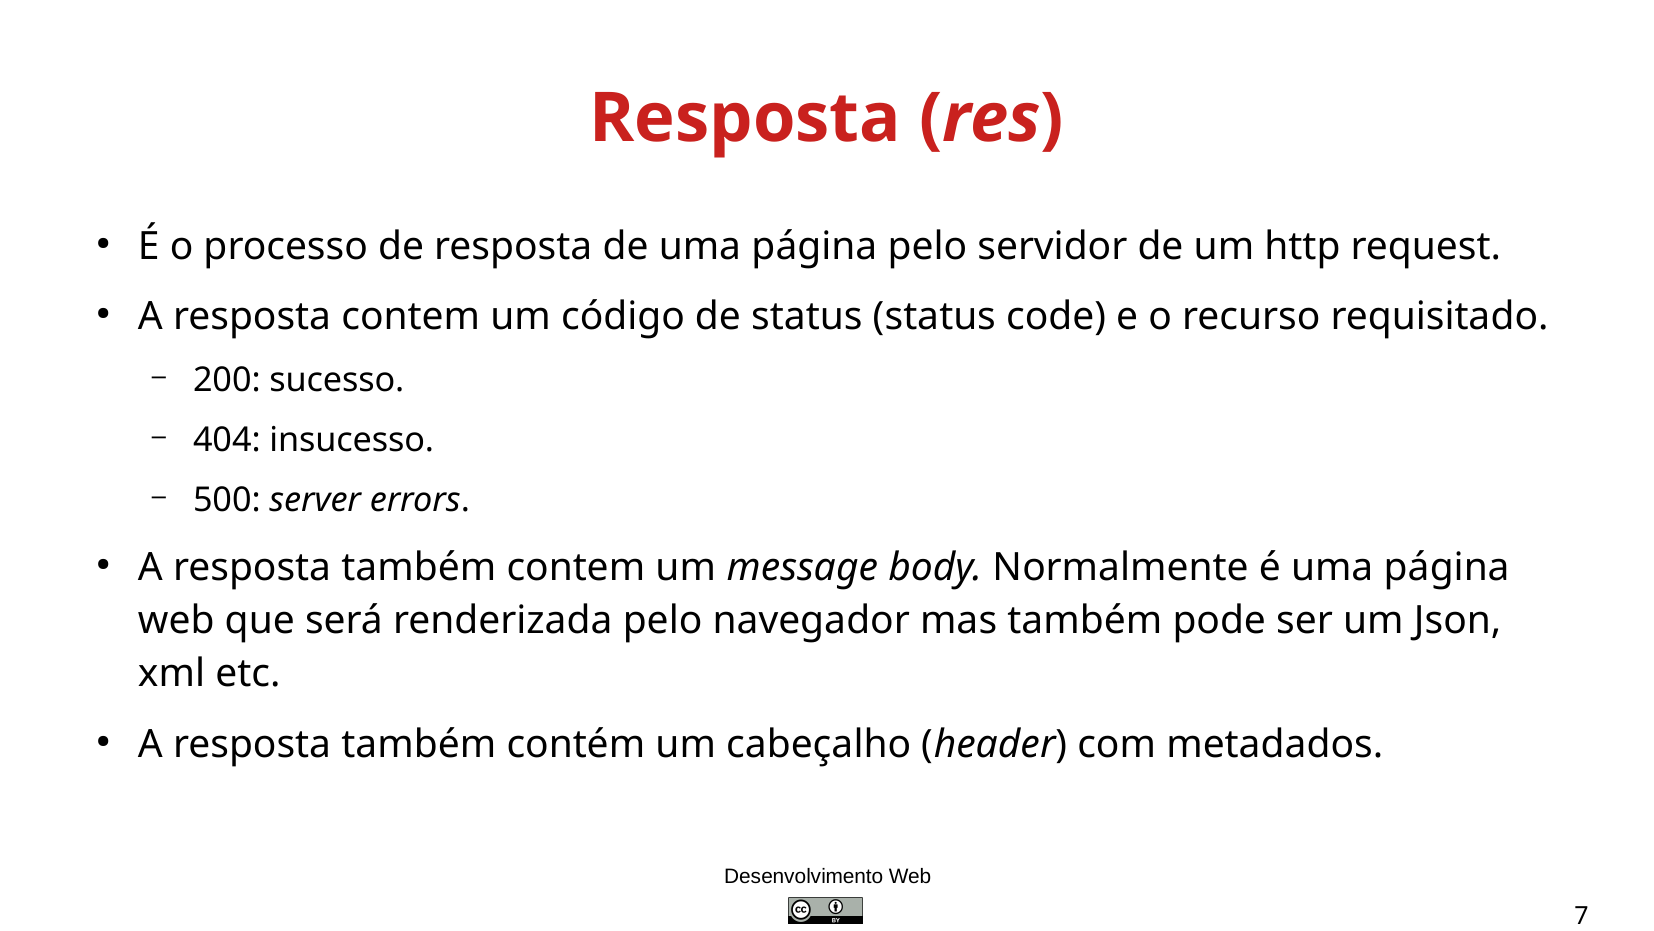

# Resposta (res)
É o processo de resposta de uma página pelo servidor de um http request.
A resposta contem um código de status (status code) e o recurso requisitado.
200: sucesso.
404: insucesso.
500: server errors.
A resposta também contem um message body. Normalmente é uma página web que será renderizada pelo navegador mas também pode ser um Json, xml etc.
A resposta também contém um cabeçalho (header) com metadados.
Desenvolvimento Web
7